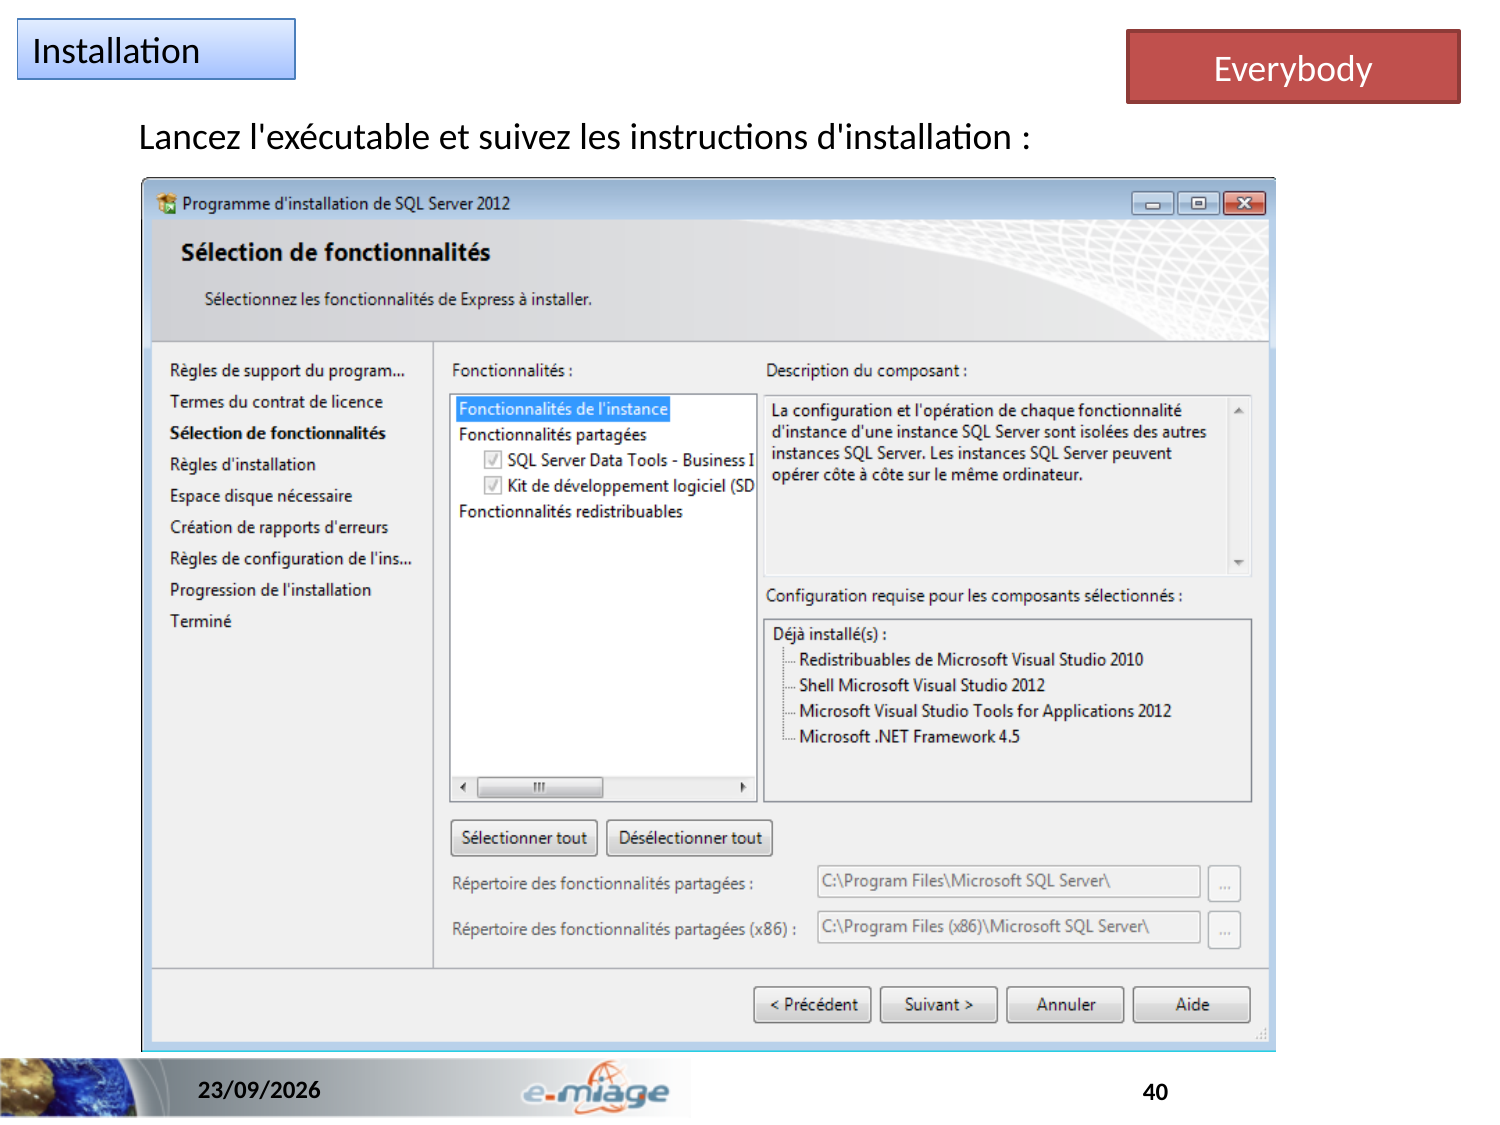

Installation
Everybody
Lancez l'exécutable et suivez les instructions d'installation :